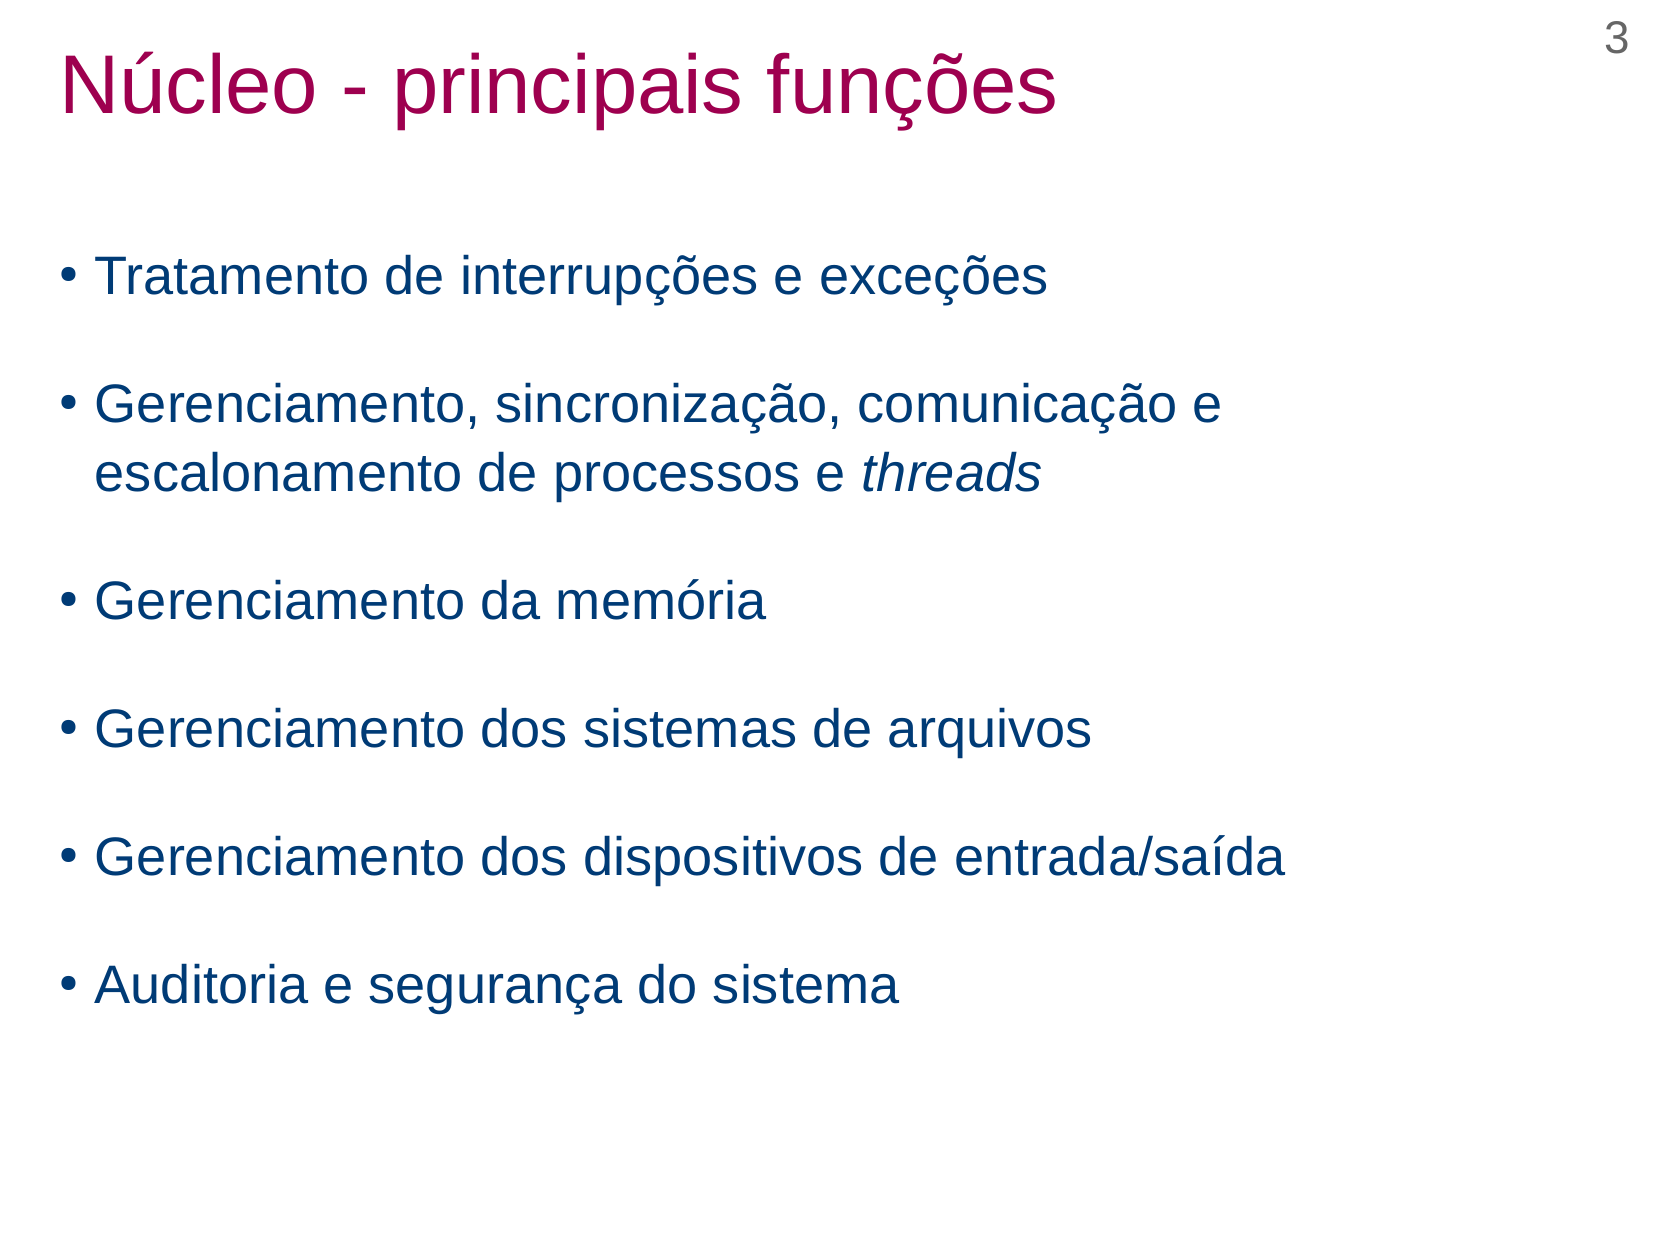

3
# Núcleo - principais funções
Tratamento de interrupções e exceções
Gerenciamento, sincronização, comunicação e escalonamento de processos e threads
Gerenciamento da memória
Gerenciamento dos sistemas de arquivos
Gerenciamento dos dispositivos de entrada/saída
Auditoria e segurança do sistema